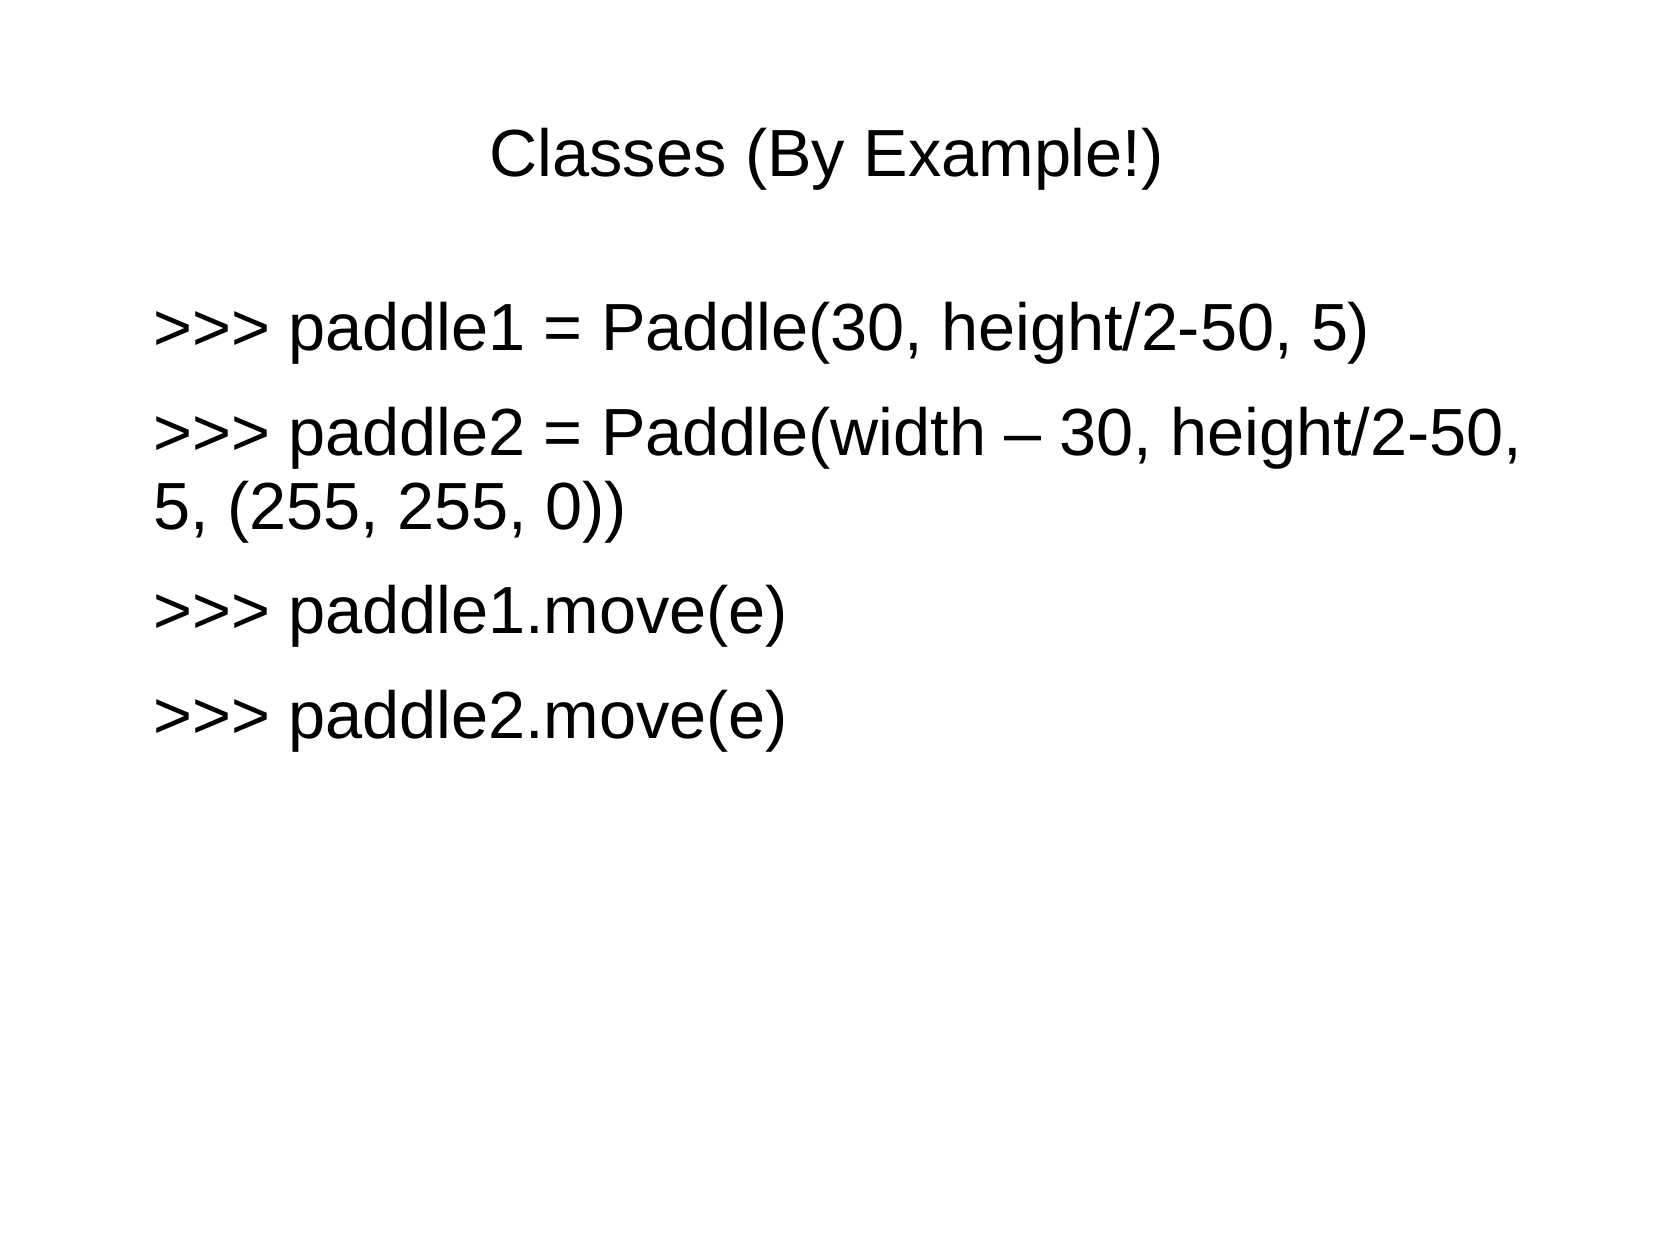

# Classes (By Example!)
>>> paddle1 = Paddle(30, height/2-50, 5)
>>> paddle2 = Paddle(width – 30, height/2-50, 5, (255, 255, 0))
>>> paddle1.move(e)
>>> paddle2.move(e)